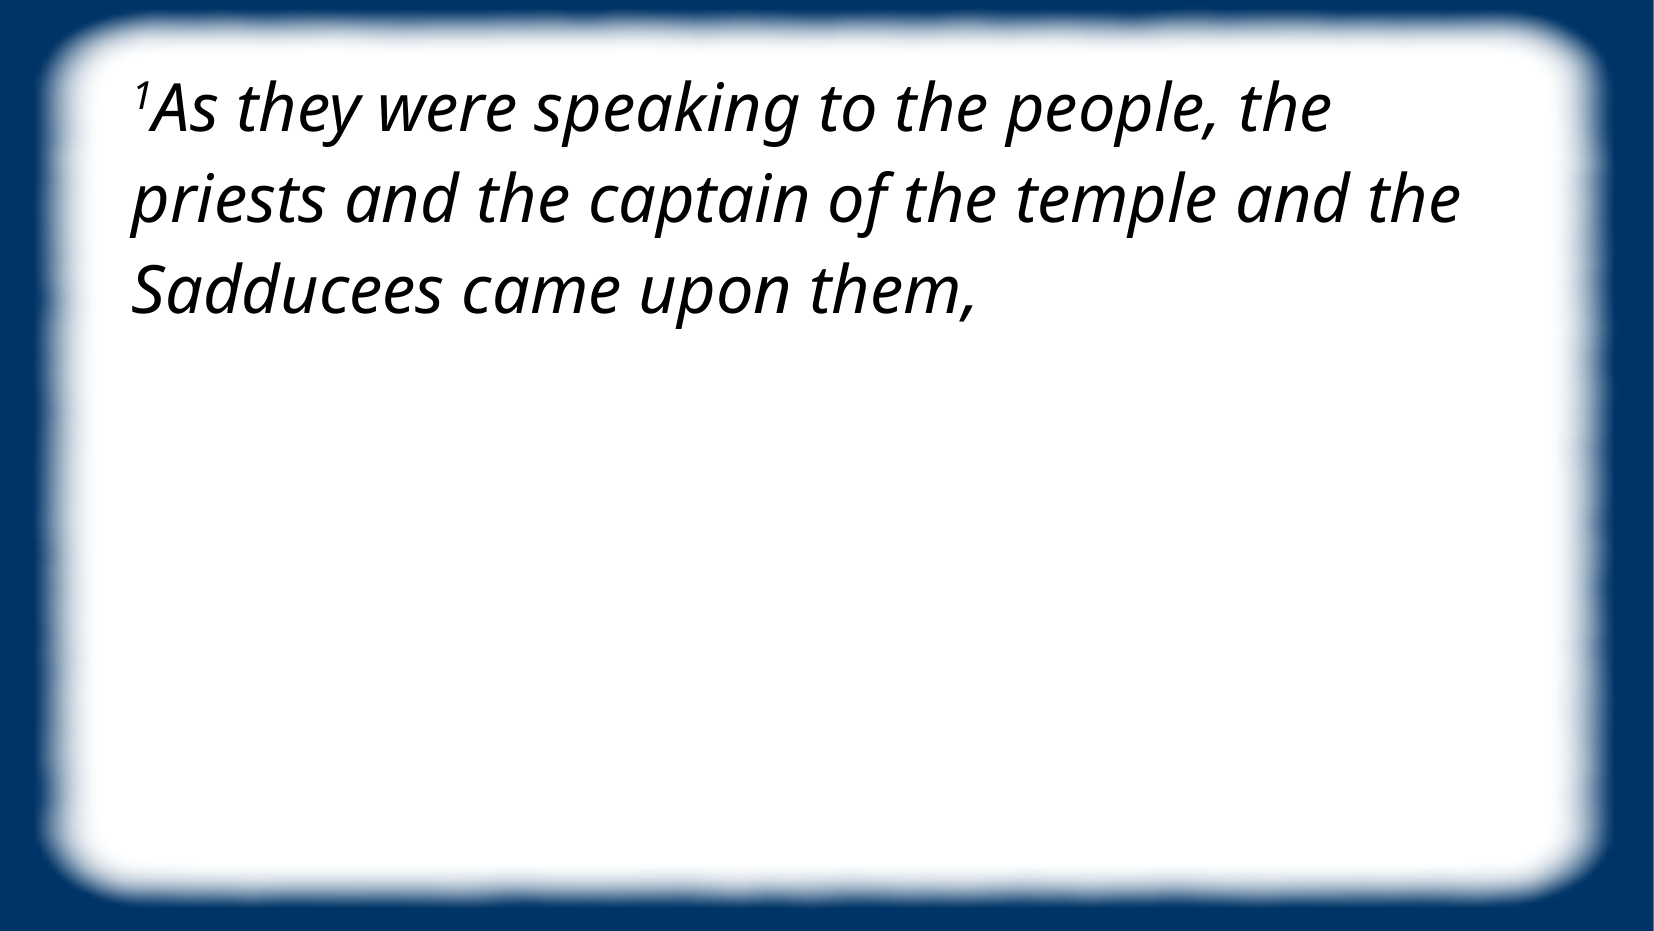

1As they were speaking to the people, the priests and the captain of the temple and the Sadducees came upon them,